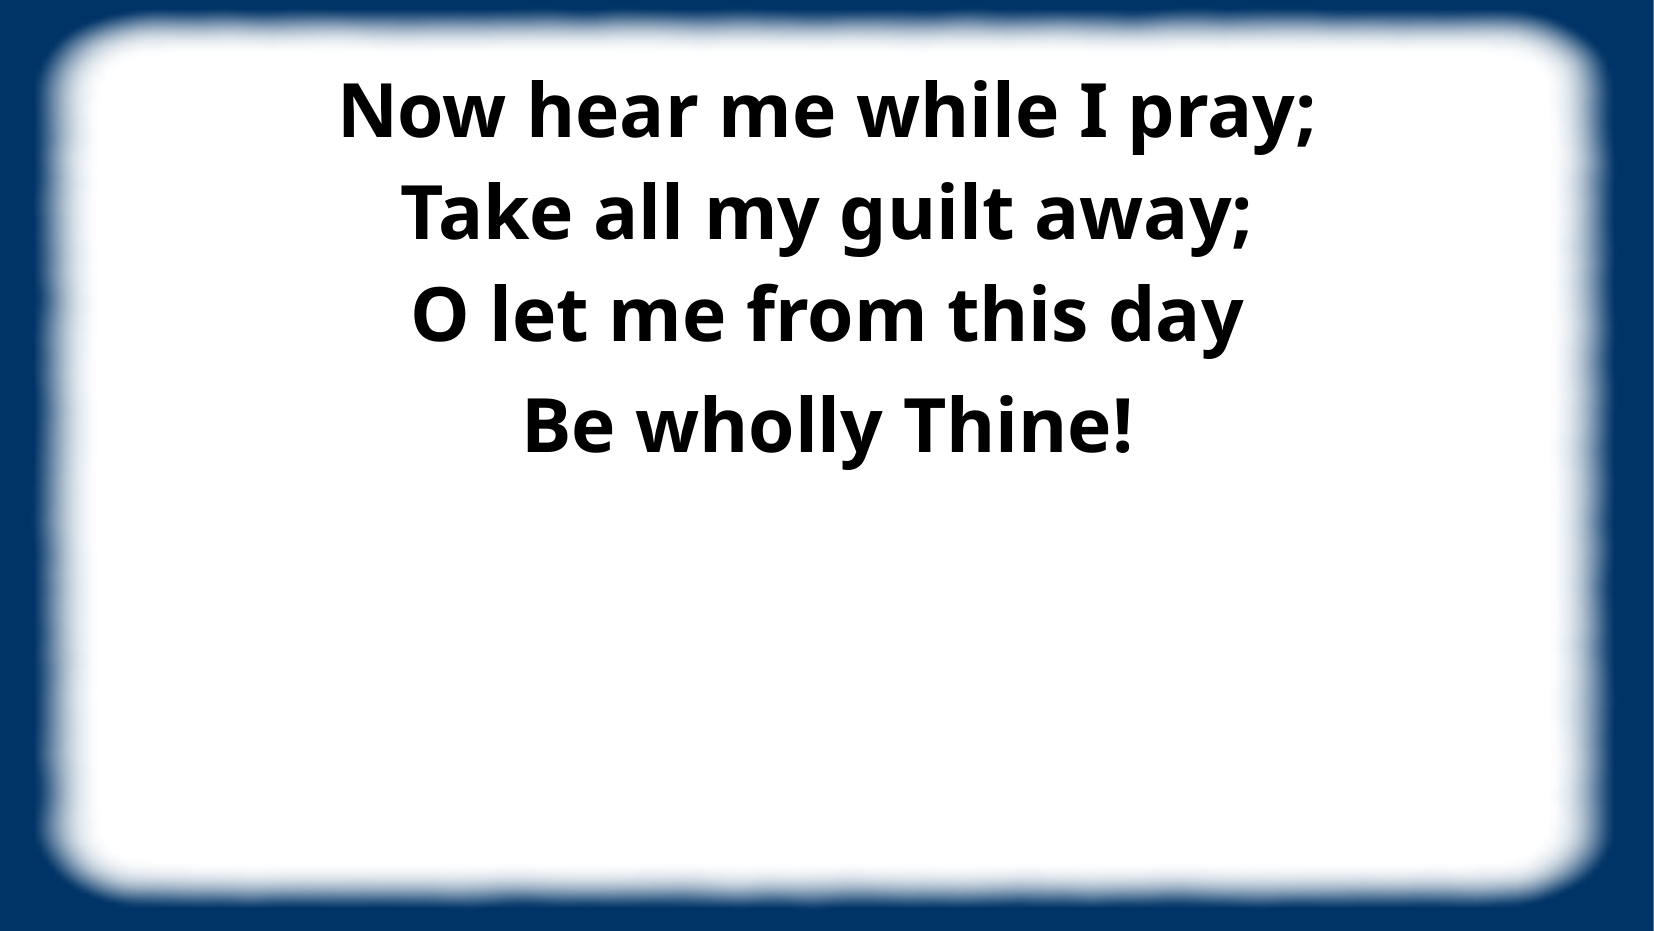

Now hear me while I pray;
Take all my guilt away;
O let me from this day
Be wholly Thine!